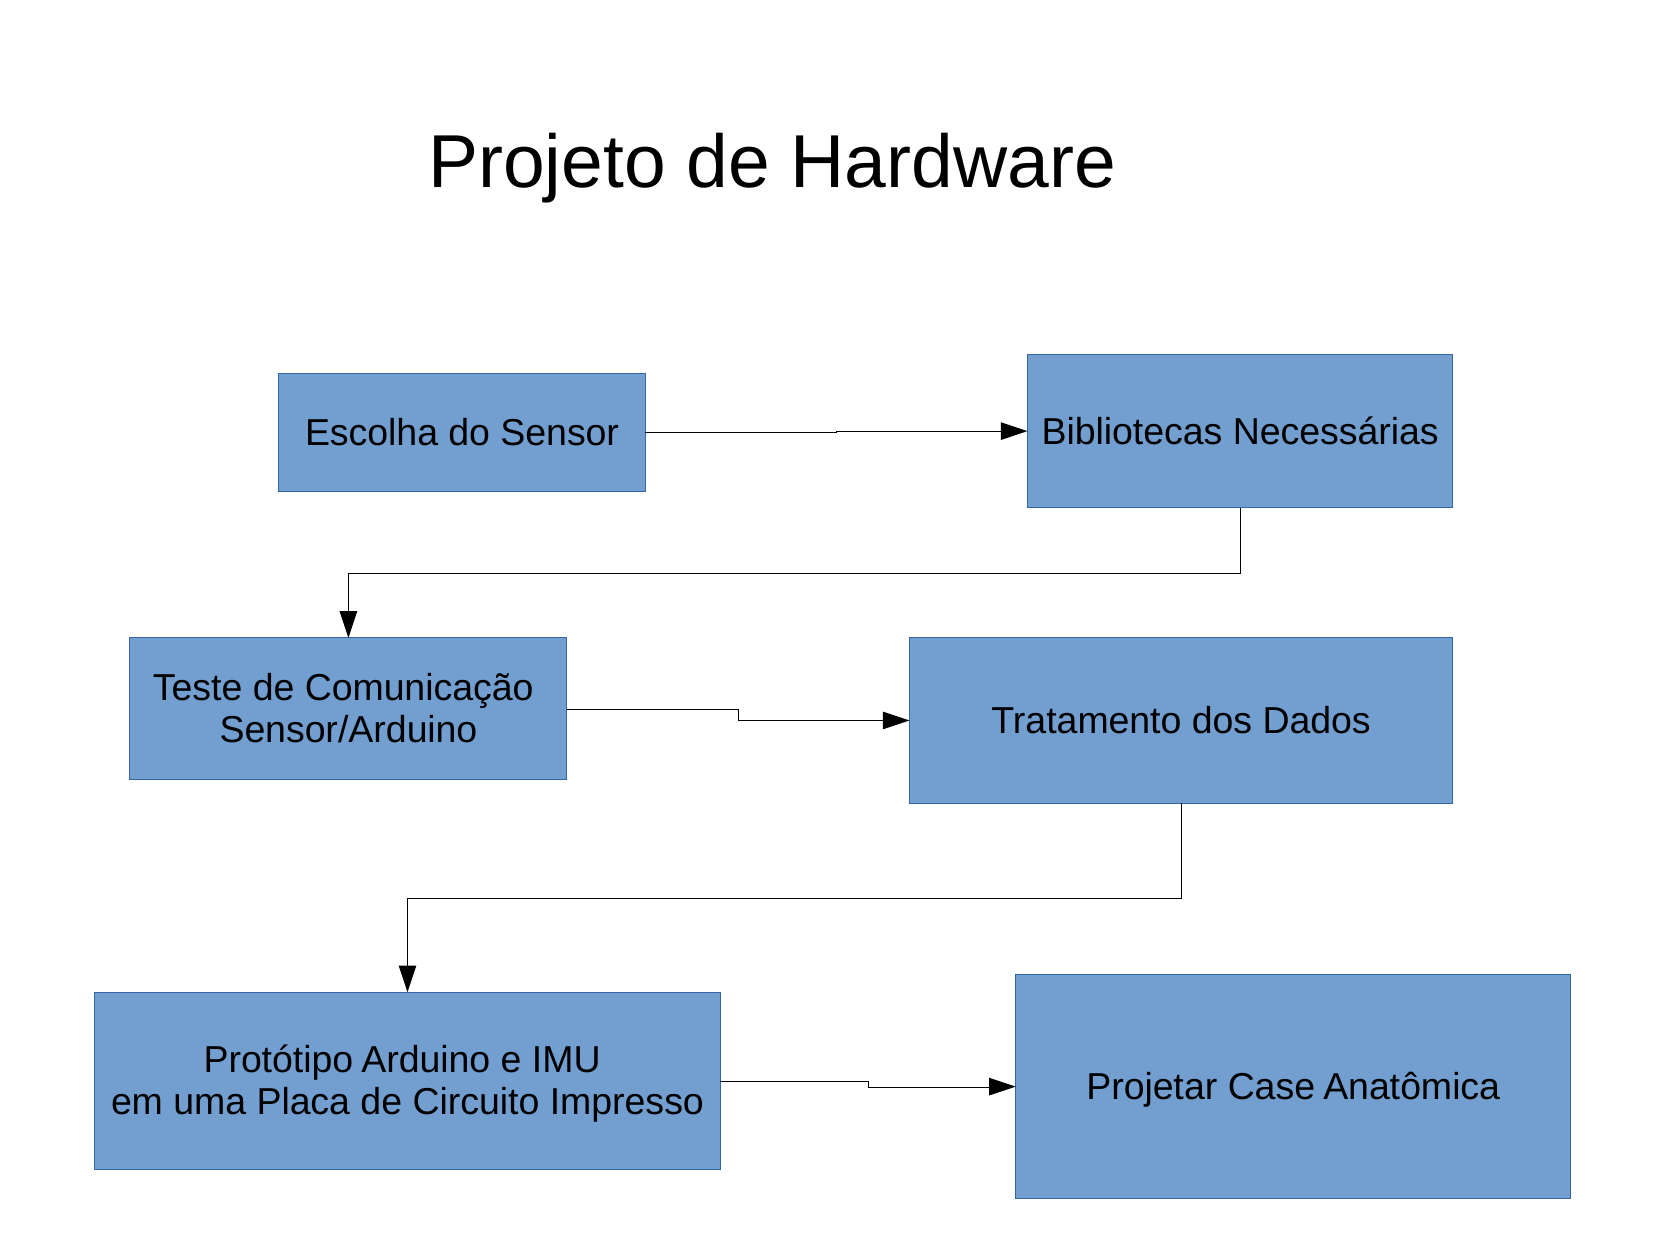

Projeto de Hardware
Bibliotecas Necessárias
Escolha do Sensor
Teste de Comunicação
Sensor/Arduino
Tratamento dos Dados
Projetar Case Anatômica
Protótipo Arduino e IMU
em uma Placa de Circuito Impresso